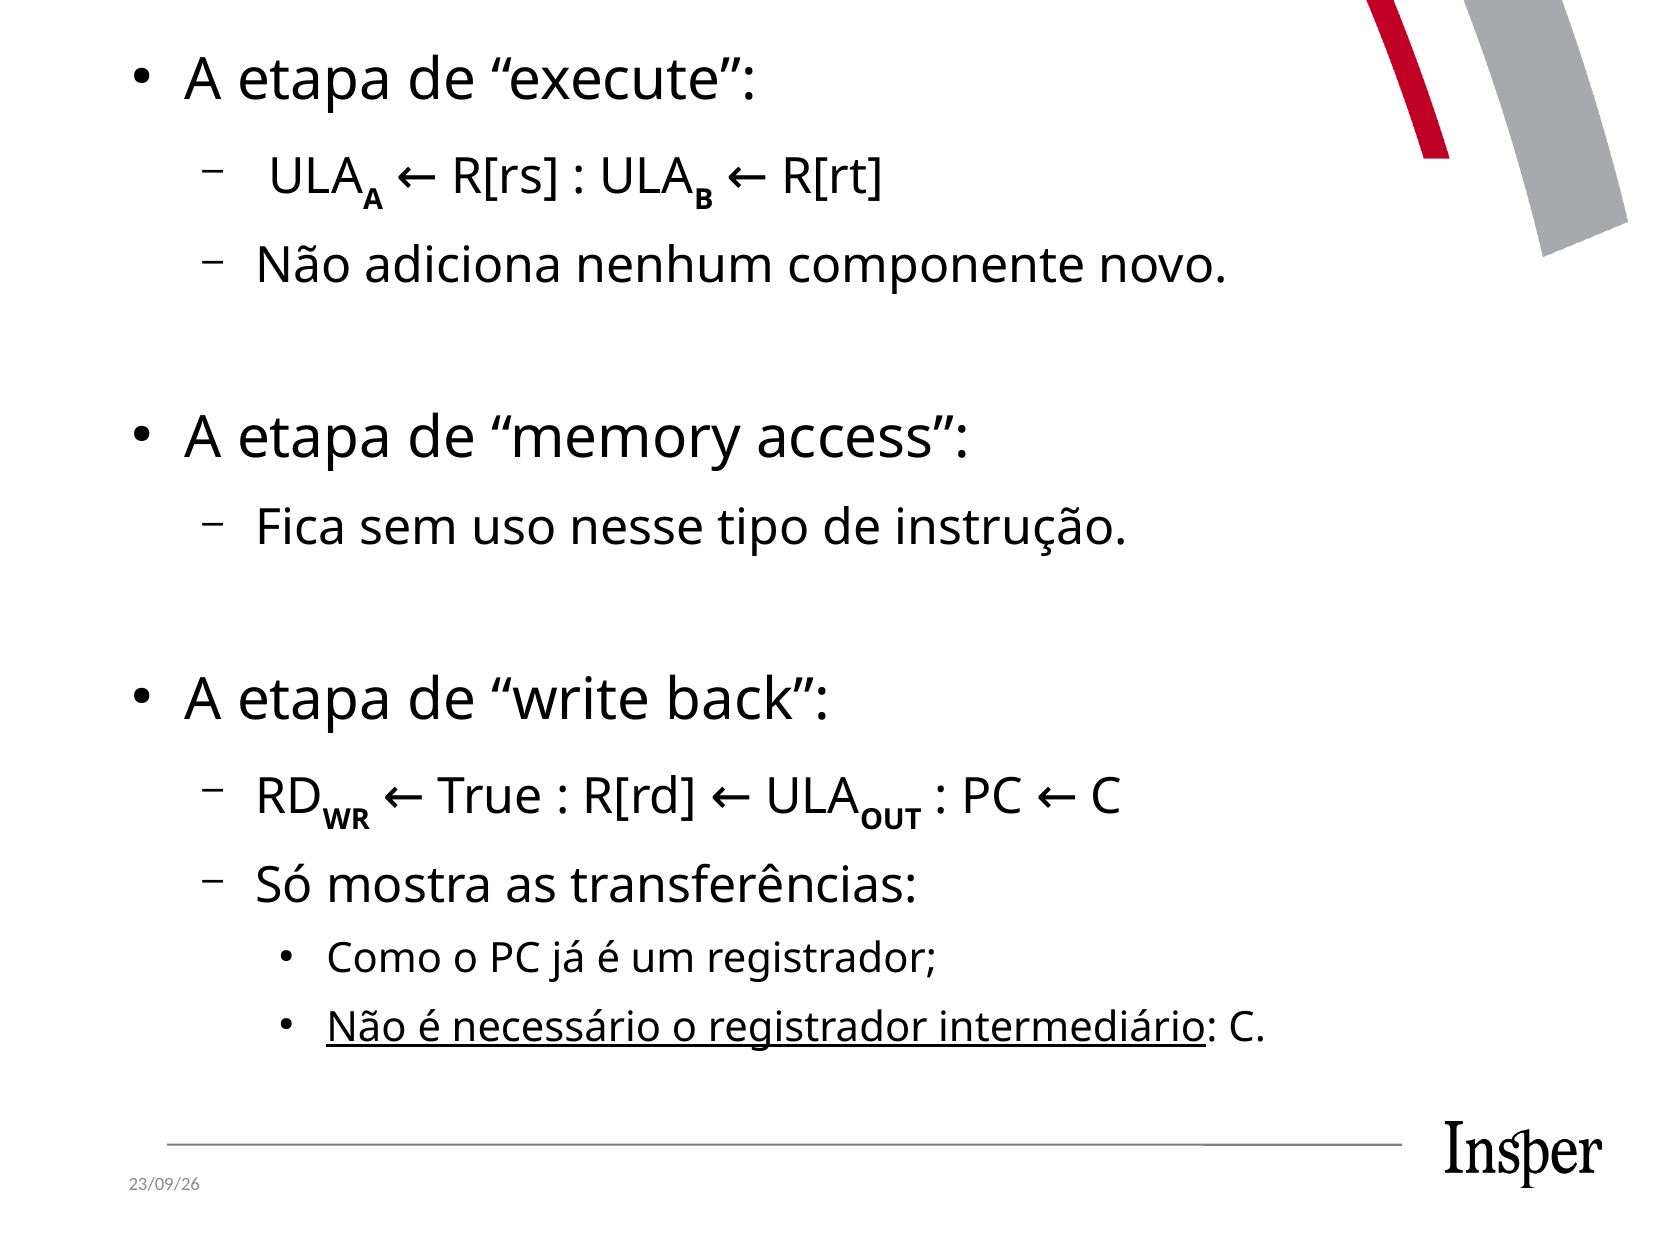

# A etapa de “execute”:
 ULAA ← R[rs] : ULAB ← R[rt]
Não adiciona nenhum componente novo.
A etapa de “memory access”:
Fica sem uso nesse tipo de instrução.
A etapa de “write back”:
RDWR ← True : R[rd] ← ULAOUT : PC ← C
Só mostra as transferências:
Como o PC já é um registrador;
Não é necessário o registrador intermediário: C.